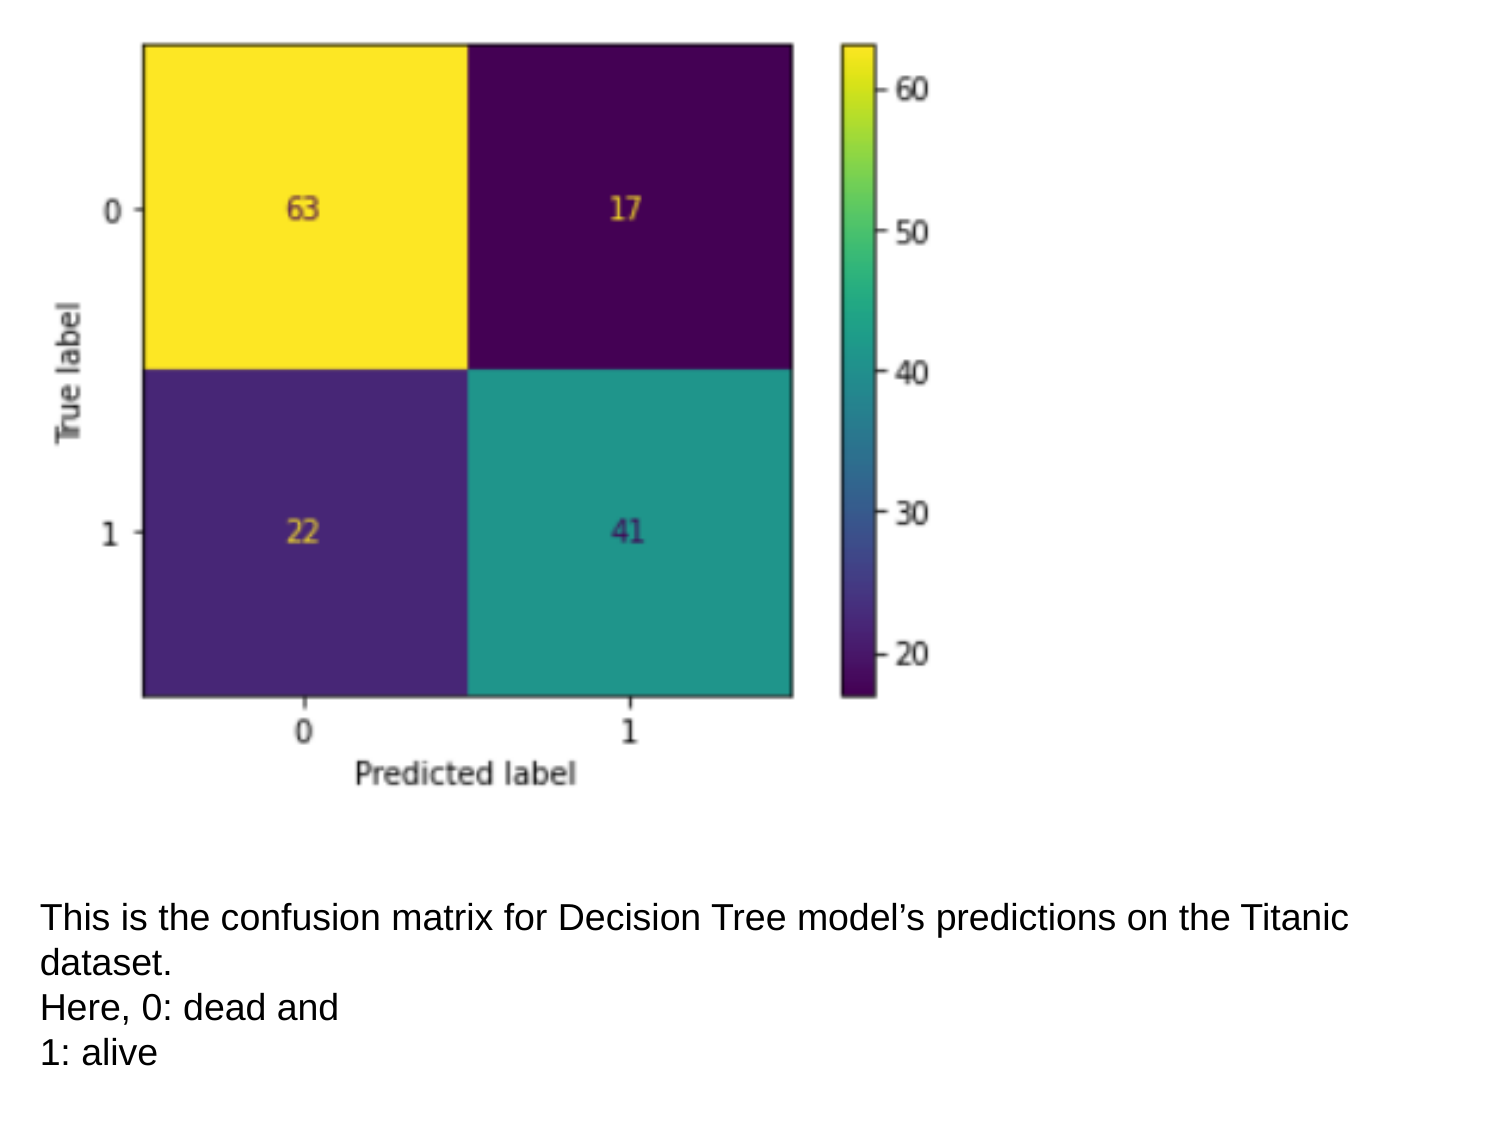

This is the confusion matrix for Decision Tree model’s predictions on the Titanic dataset.
Here, 0: dead and
1: alive